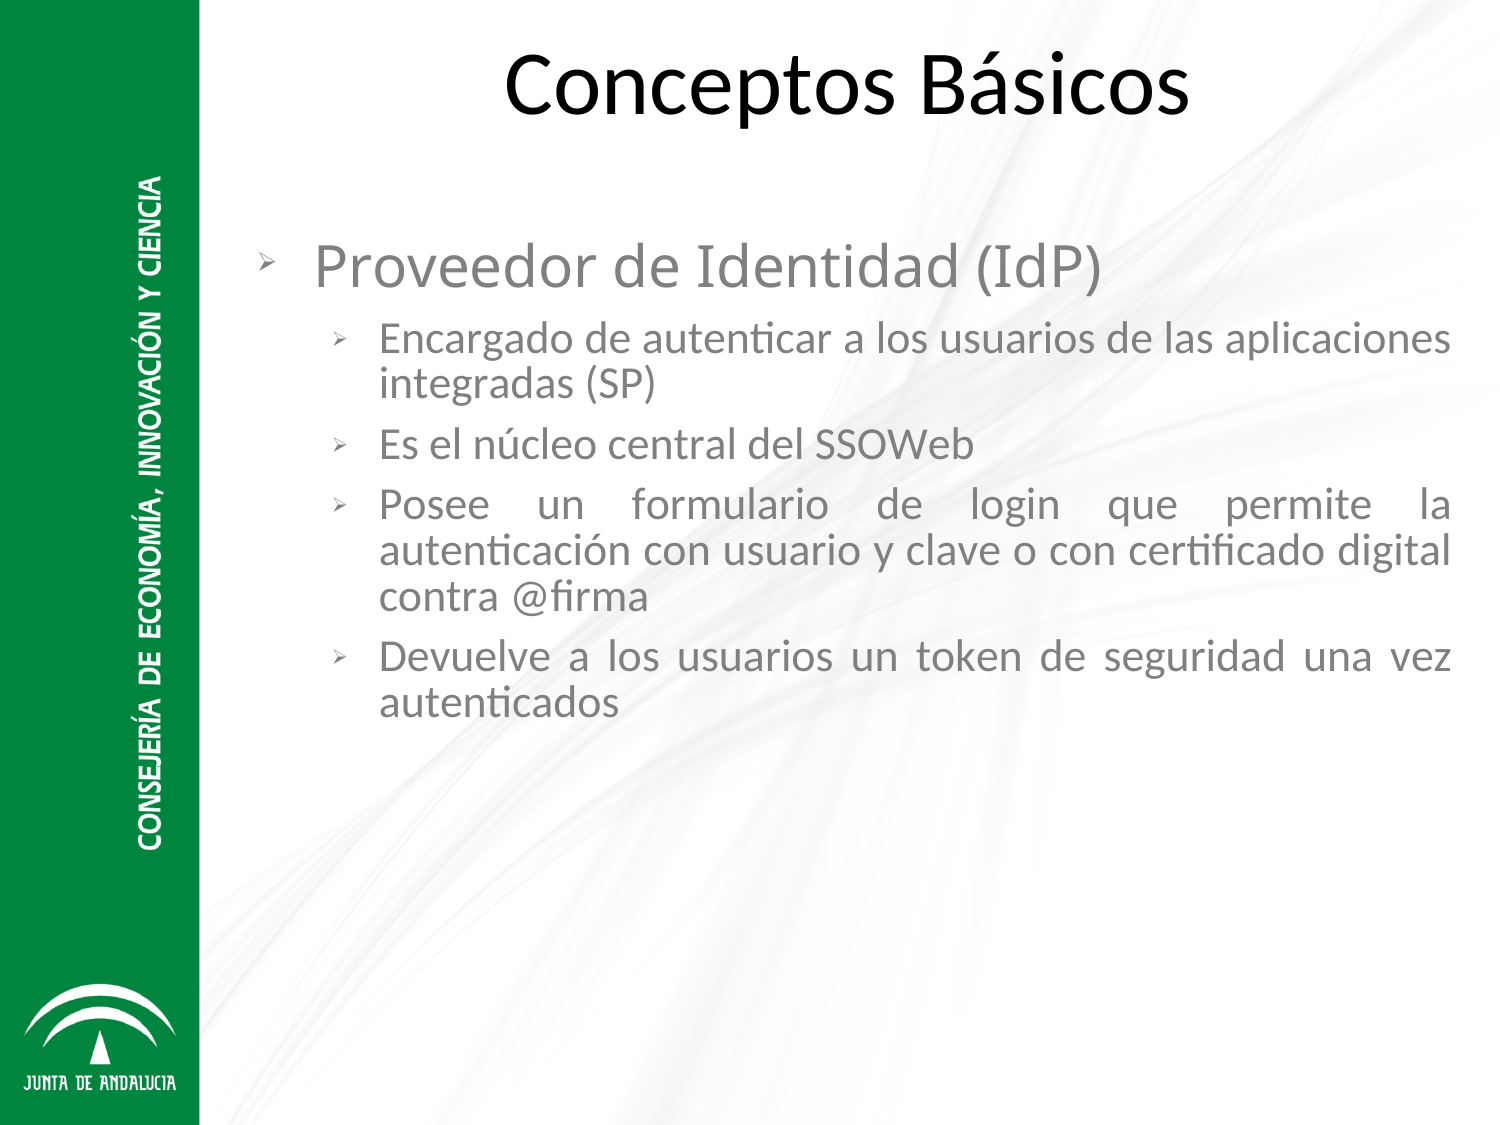

# Conceptos Básicos
Proveedor de Identidad (IdP)
Encargado de autenticar a los usuarios de las aplicaciones integradas (SP)
Es el núcleo central del SSOWeb
Posee un formulario de login que permite la autenticación con usuario y clave o con certificado digital contra @firma
Devuelve a los usuarios un token de seguridad una vez autenticados